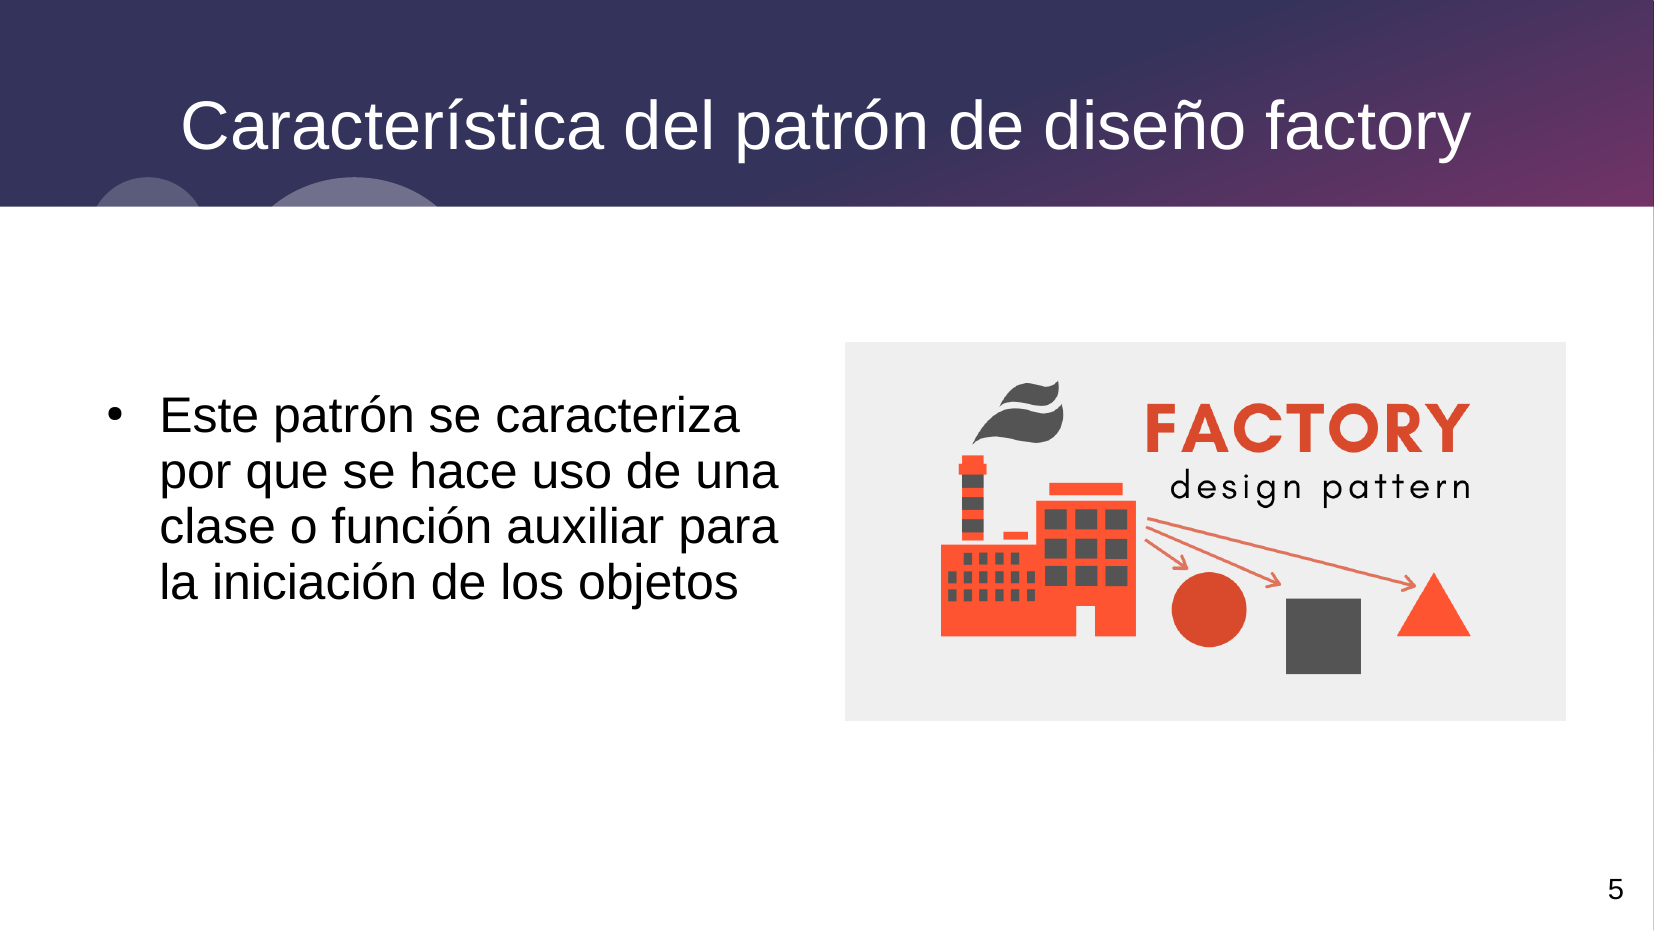

# Característica del patrón de diseño factory
Este patrón se caracteriza por que se hace uso de una clase o función auxiliar para la iniciación de los objetos